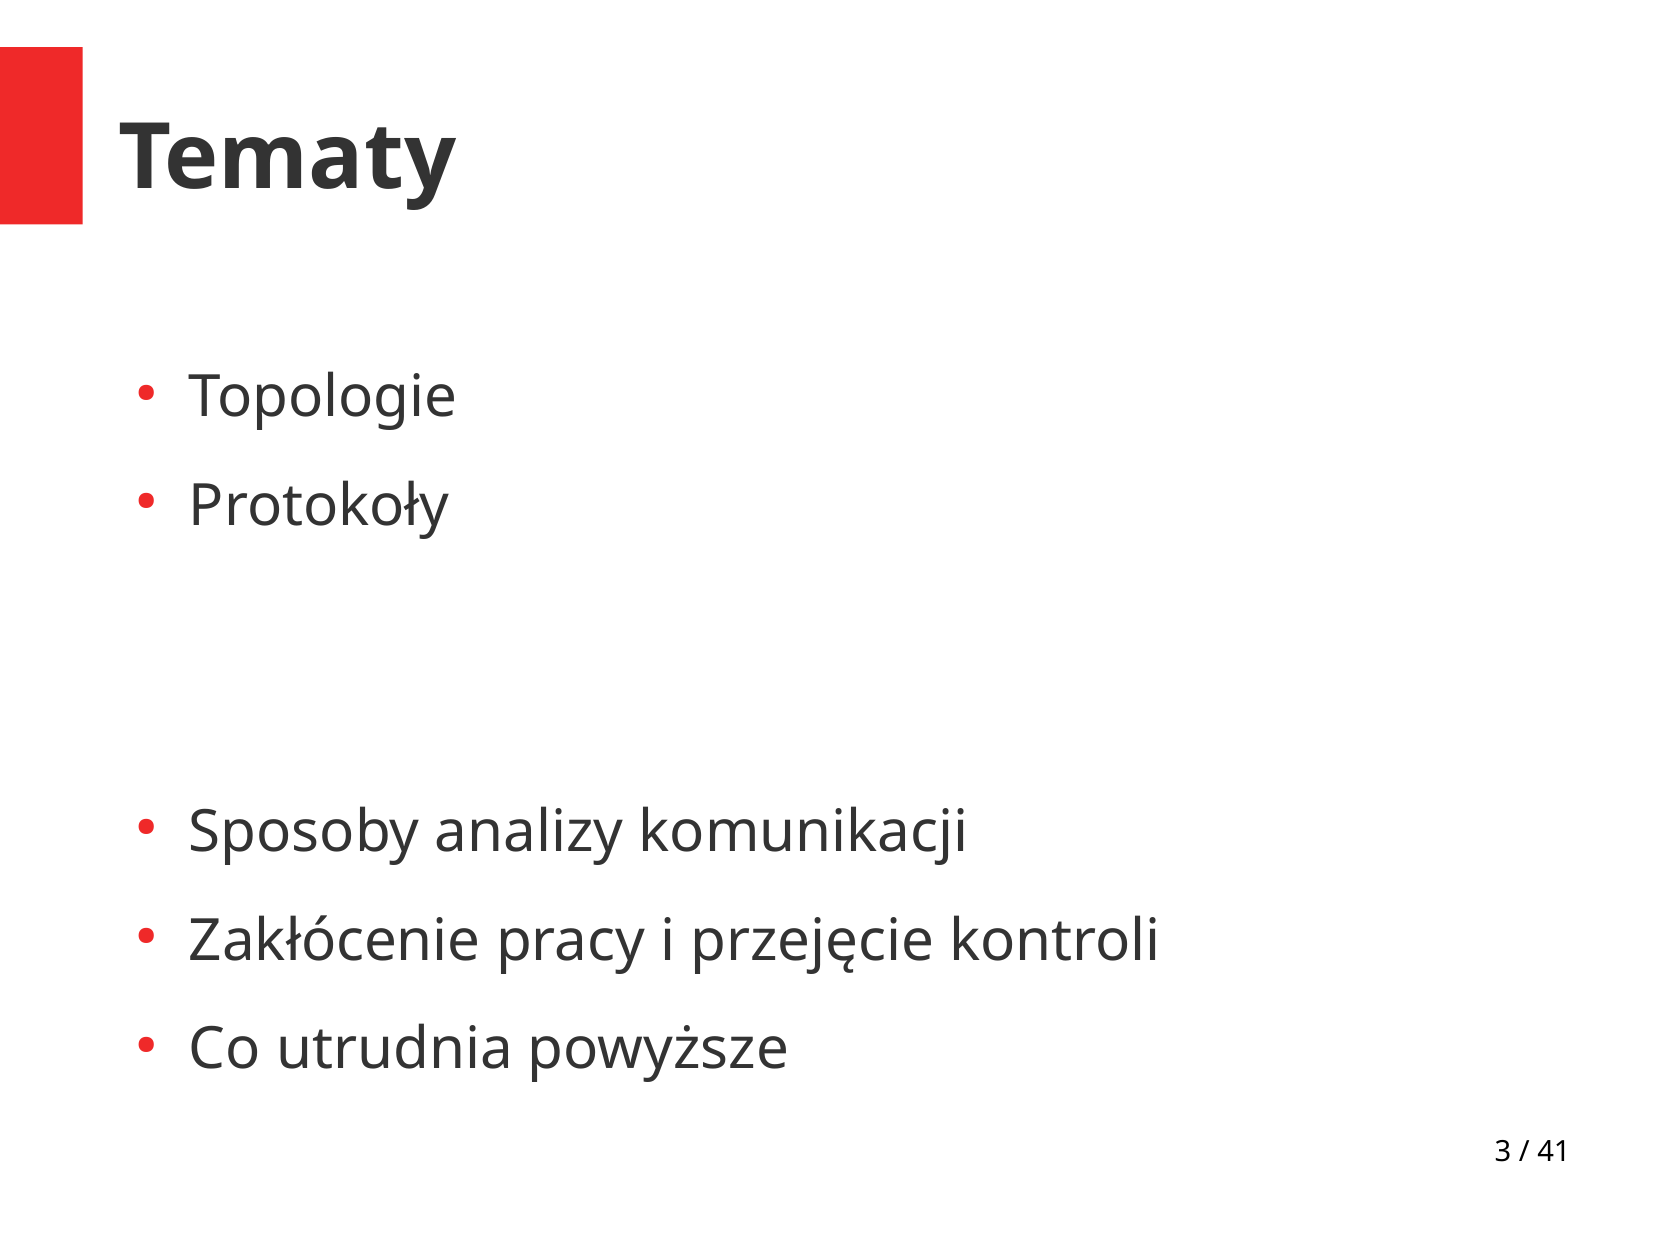

# Tematy
Topologie
Protokoły
Sposoby analizy komunikacji
Zakłócenie pracy i przejęcie kontroli
Co utrudnia powyższe
3